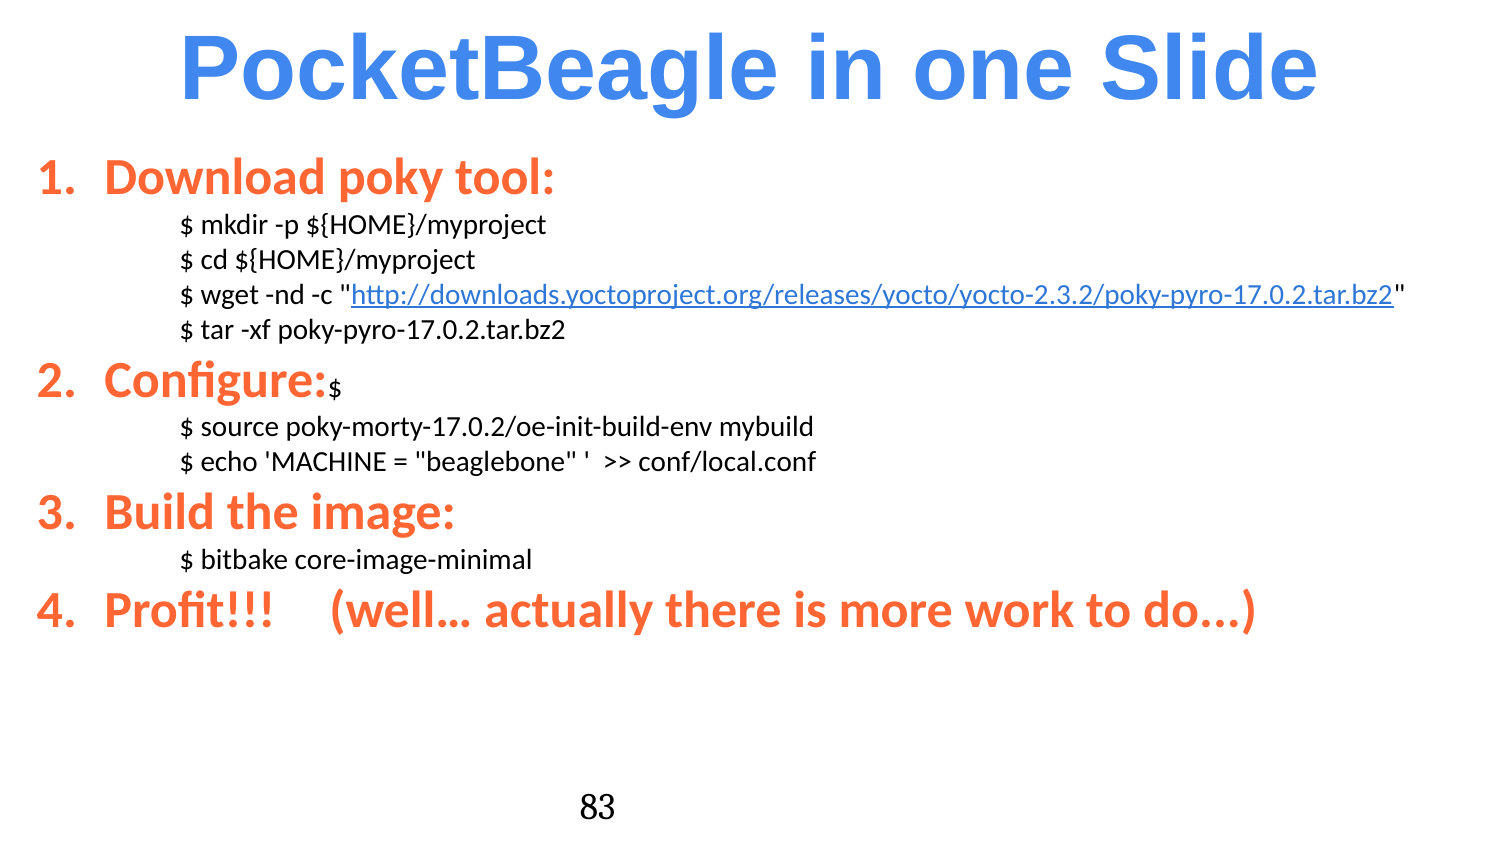

PocketBeagle in one Slide
Download poky tool:
$ mkdir -p ${HOME}/myproject
$ cd ${HOME}/myproject
$ wget -nd -c "http://downloads.yoctoproject.org/releases/yocto/yocto-2.3.2/poky-pyro-17.0.2.tar.bz2"
$ tar -xf poky-pyro-17.0.2.tar.bz2
Configure:$
$ source poky-morty-17.0.2/oe-init-build-env mybuild
$ echo 'MACHINE = "beaglebone" ' >> conf/local.conf
Build the image:
$ bitbake core-image-minimal
Profit!!!	(well… actually there is more work to do...)